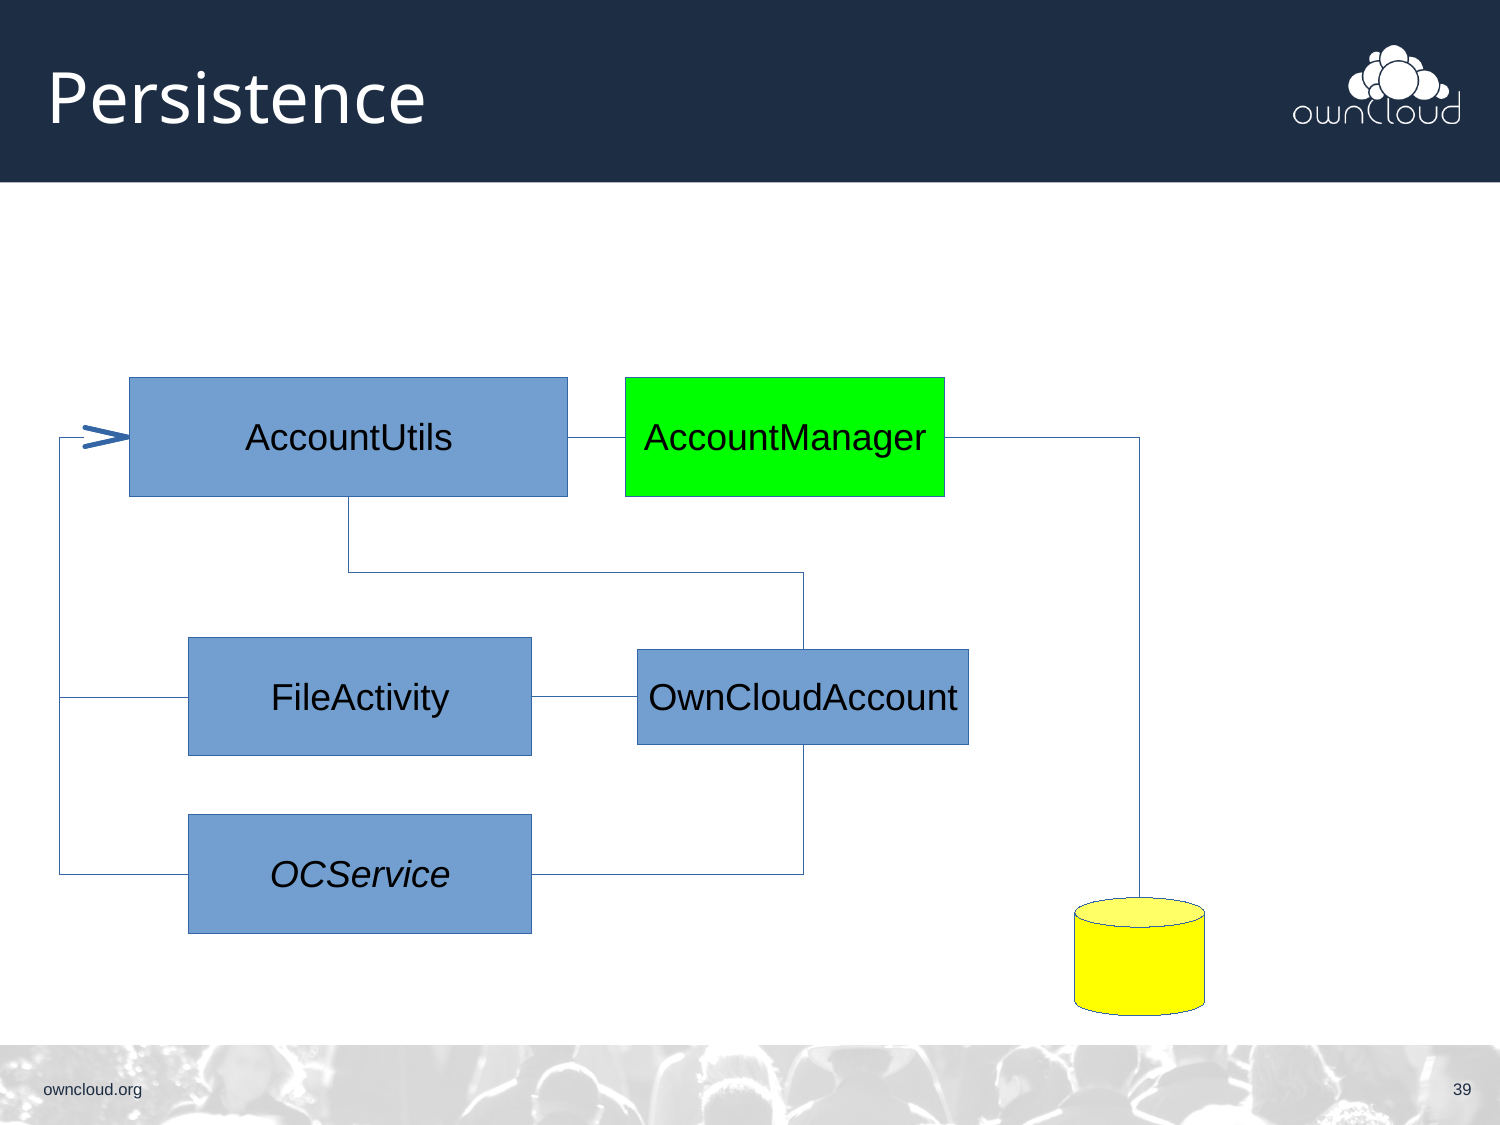

# Persistence
AccountUtils
AccountManager
FileActivity
OwnCloudAccount
OCService